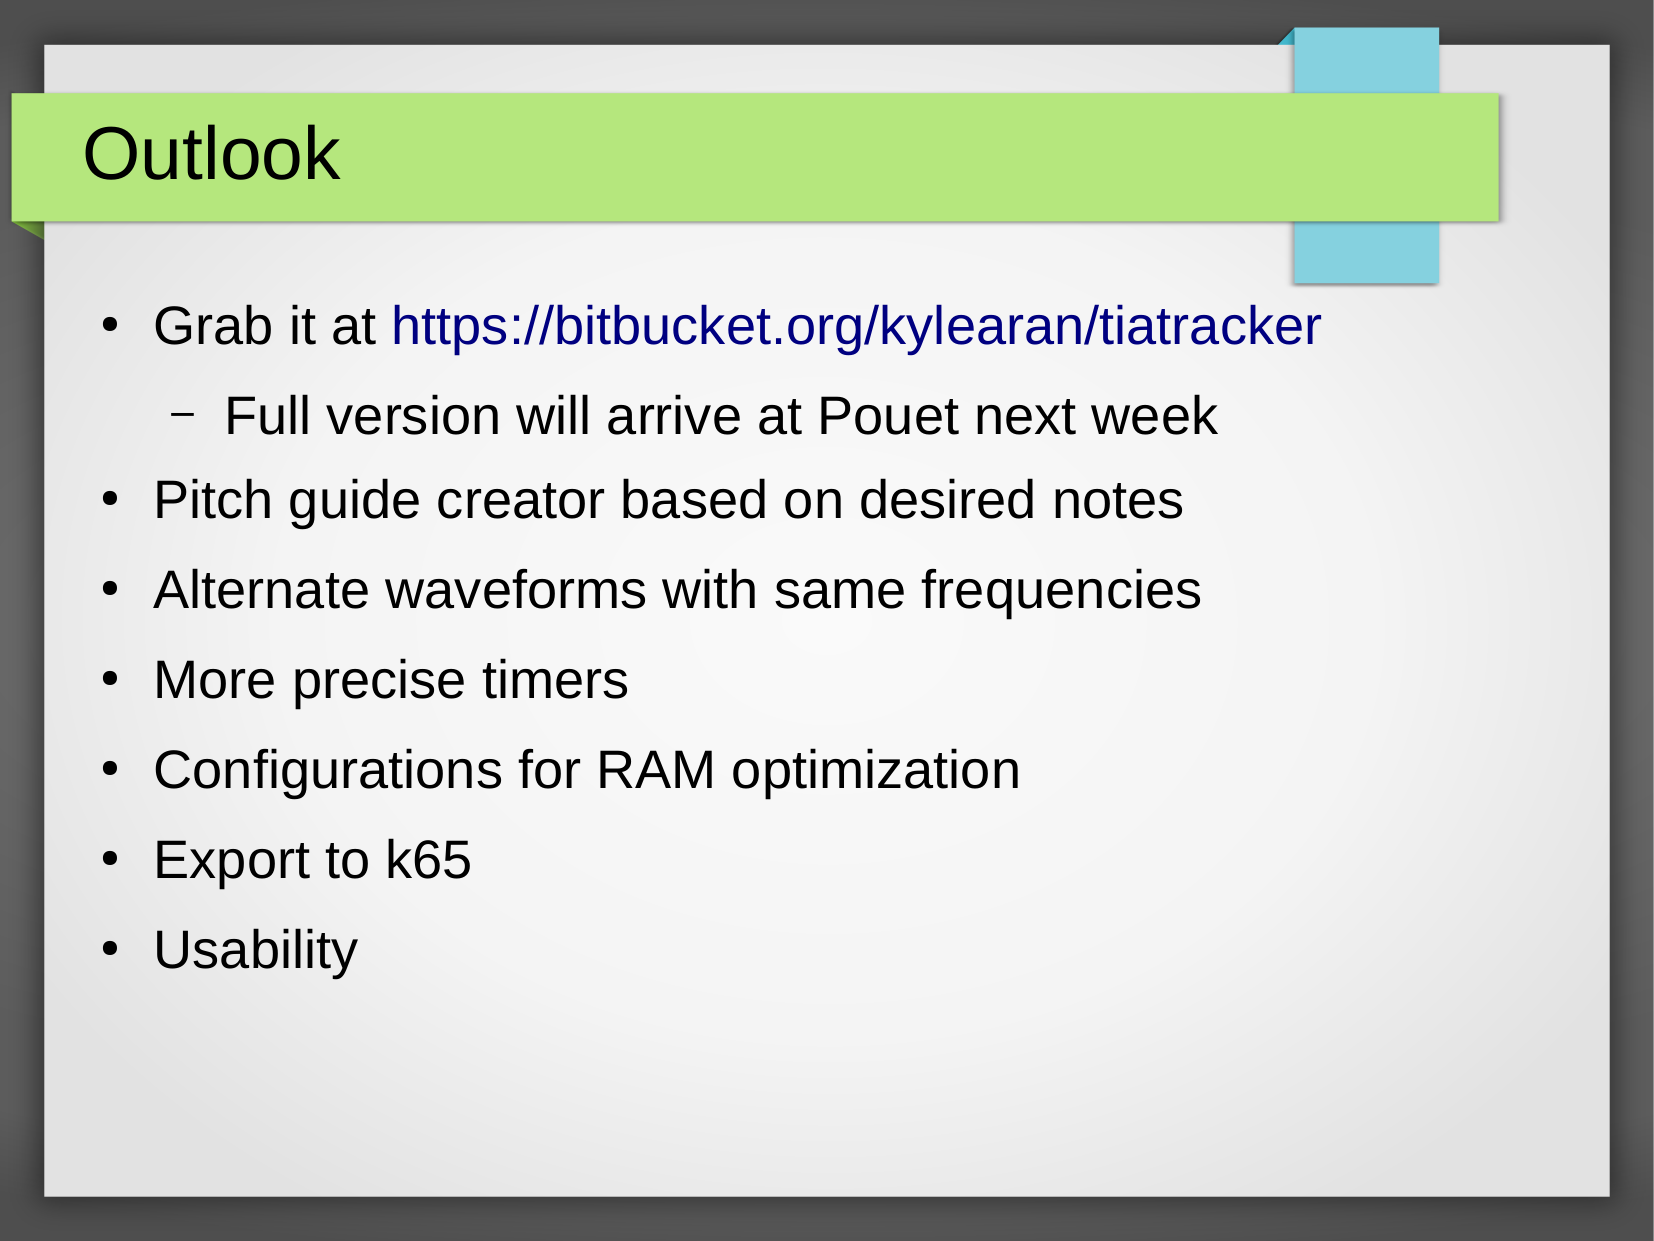

# Outlook
Grab it at https://bitbucket.org/kylearan/tiatracker
Full version will arrive at Pouet next week
Pitch guide creator based on desired notes
Alternate waveforms with same frequencies
More precise timers
Configurations for RAM optimization
Export to k65
Usability